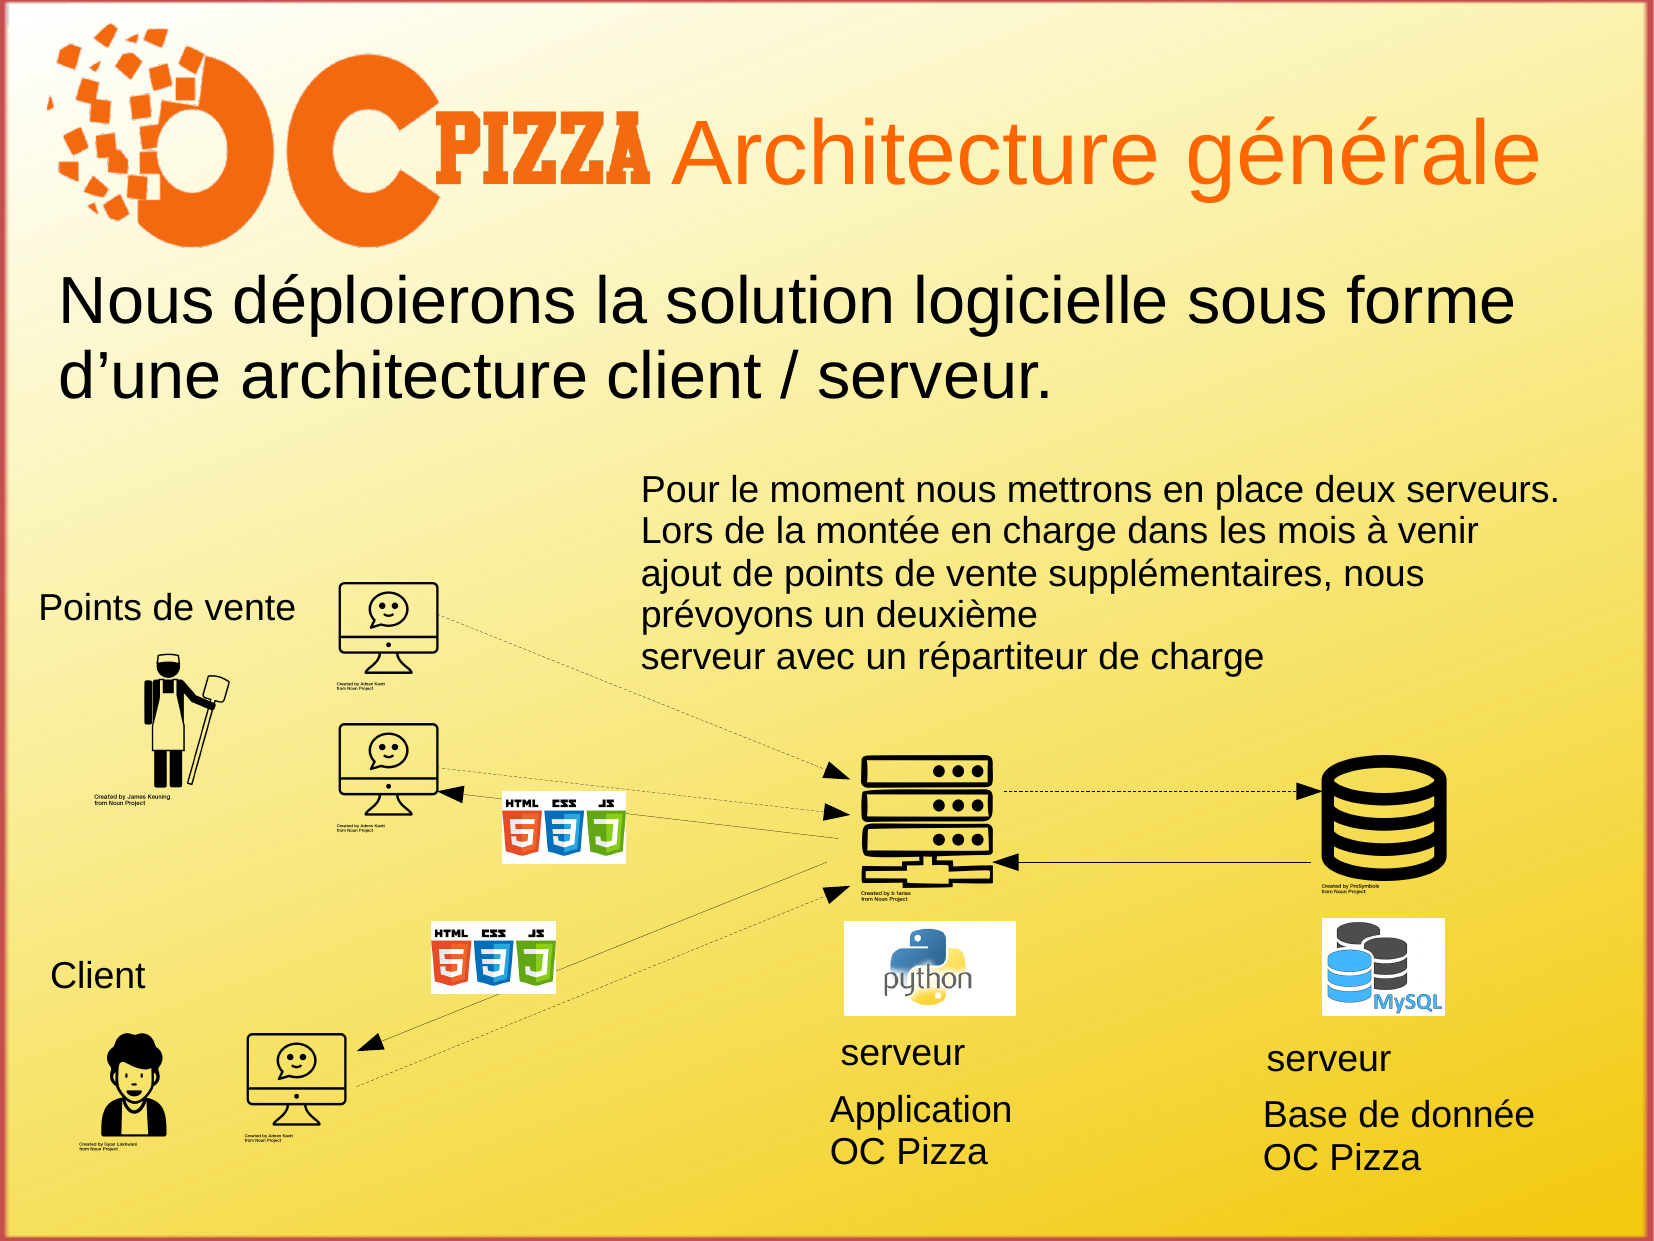

# Architecture générale
Nous déploierons la solution logicielle sous forme d’une architecture client / serveur.
Pour le moment nous mettrons en place deux serveurs.
Lors de la montée en charge dans les mois à venir
ajout de points de vente supplémentaires, nous prévoyons un deuxième
serveur avec un répartiteur de charge
Points de vente
Client
serveur
serveur
Application
OC Pizza
Base de donnée
OC Pizza